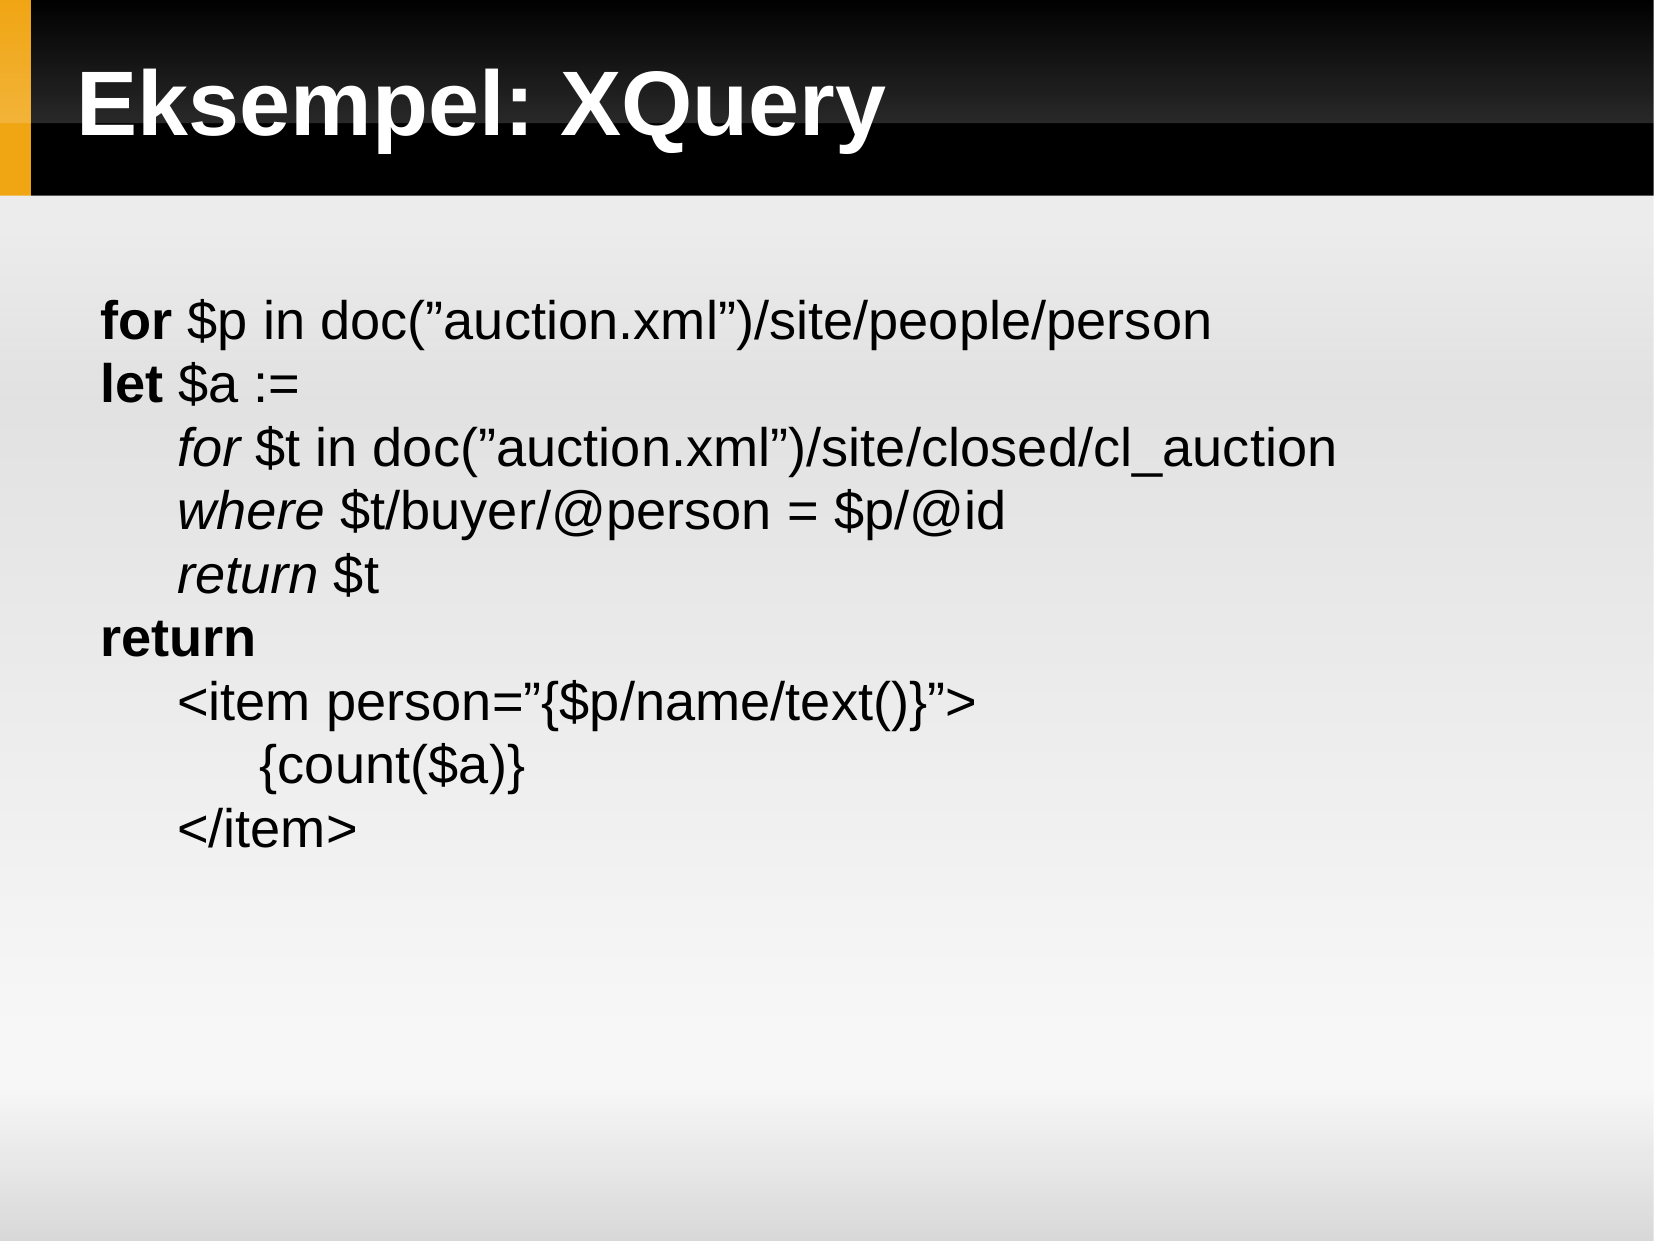

# Eksempel: XQuery
for $p in doc(”auction.xml”)/site/people/person
let $a :=
for $t in doc(”auction.xml”)/site/closed/cl_auction
where $t/buyer/@person = $p/@id
return $t
return
<item person=”{$p/name/text()}”>
{count($a)}
</item>